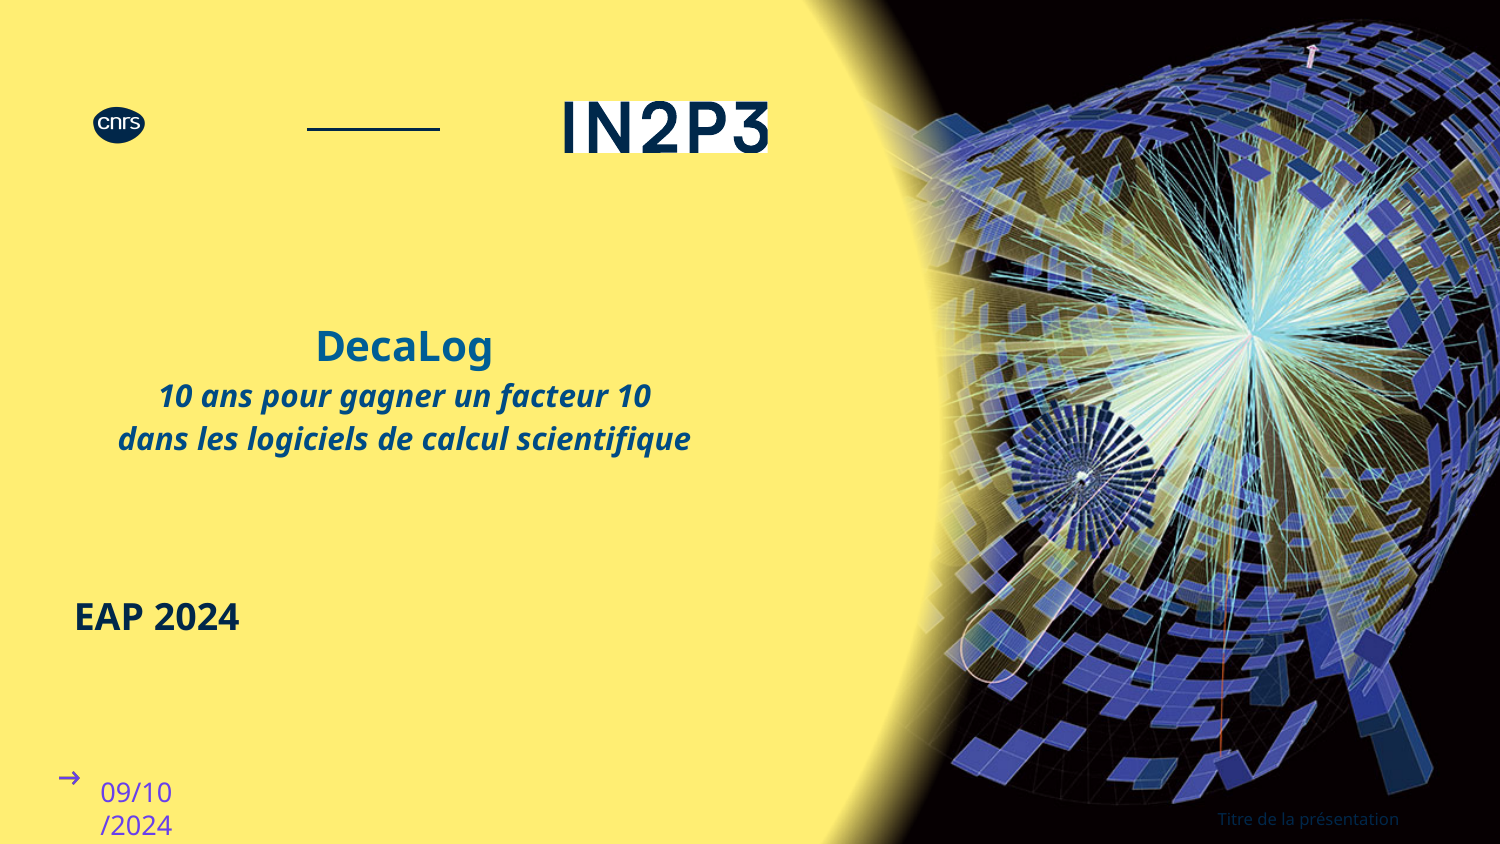

DecaLog
10 ans pour gagner un facteur 10
dans les logiciels de calcul scientifique
EAP 2024